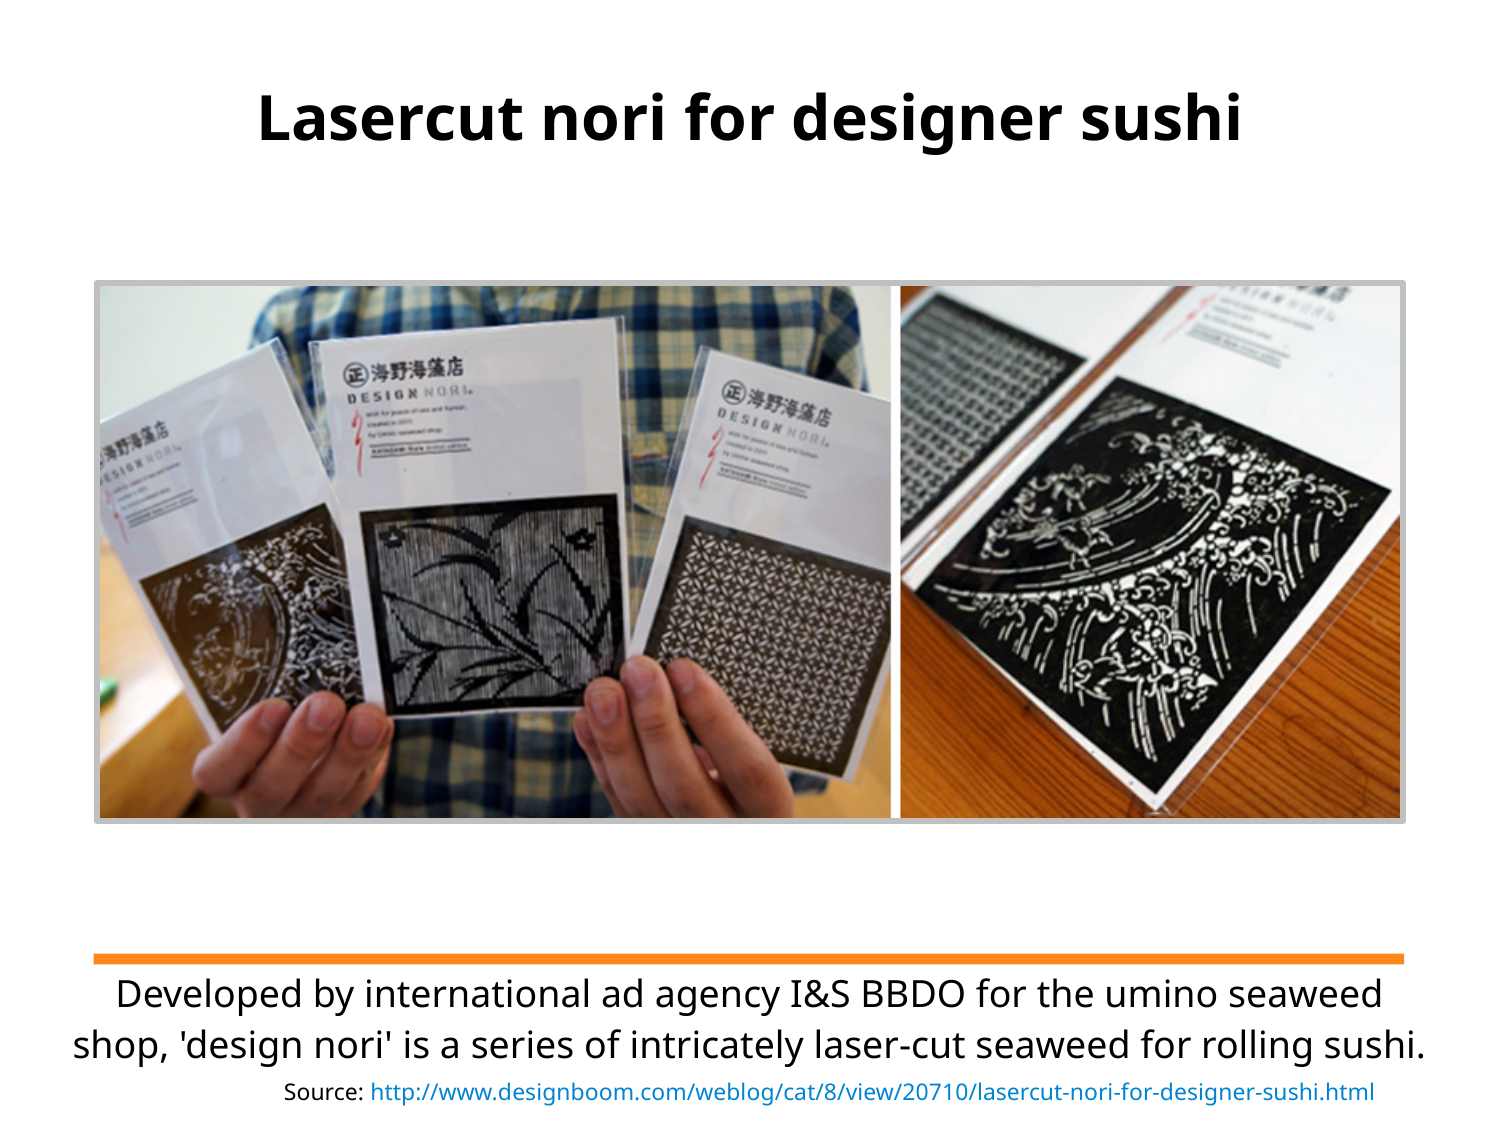

# Lasercut nori for designer sushi
Developed by international ad agency I&S BBDO for the umino seaweed shop, 'design nori' is a series of intricately laser-cut seaweed for rolling sushi.
Source: http://www.designboom.com/weblog/cat/8/view/20710/lasercut-nori-for-designer-sushi.html